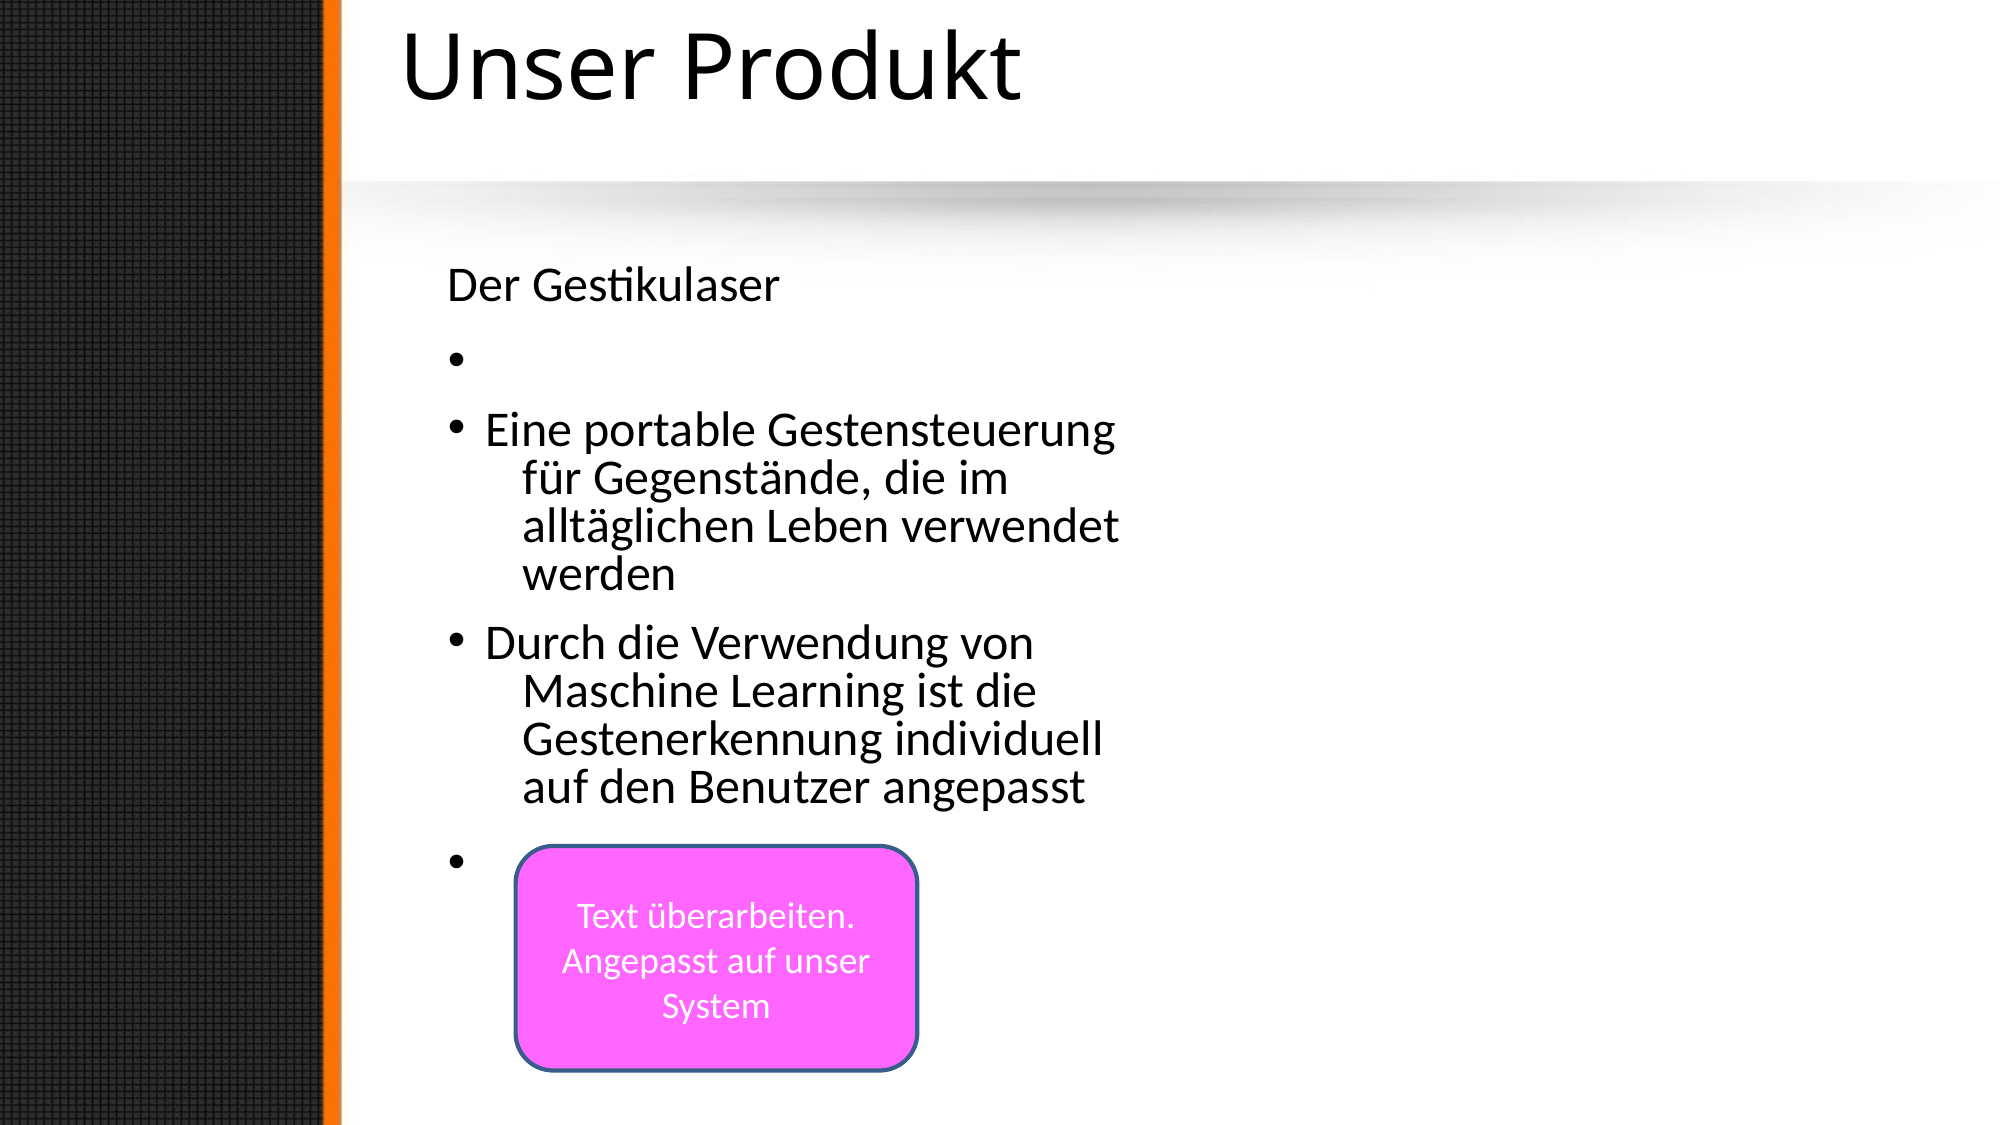

# Unser Produkt
Der Gestikulaser
Eine portable Gestensteuerung für Gegenstände, die im alltäglichen Leben verwendet werden
Durch die Verwendung von Maschine Learning ist die Gestenerkennung individuell auf den Benutzer angepasst
Text überarbeiten. Angepasst auf unser System